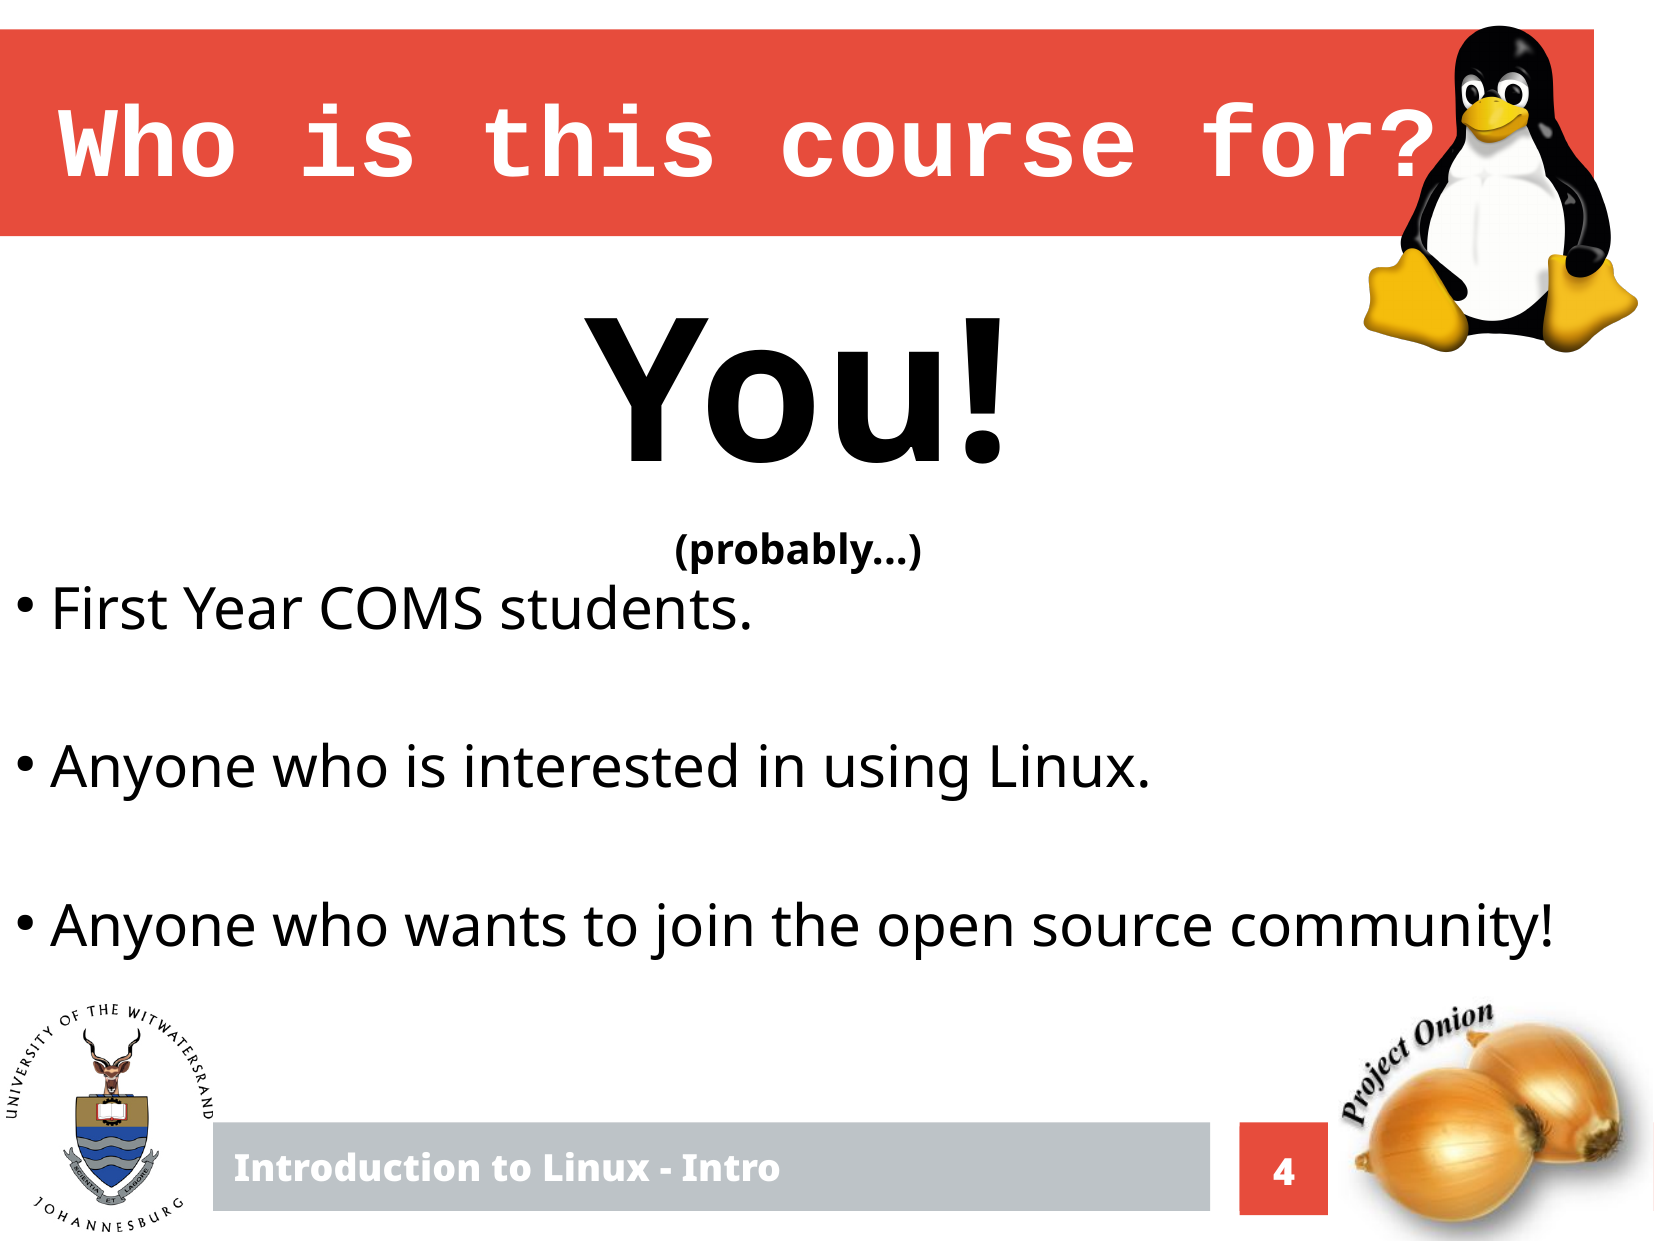

# Who is this course for?
You!
(probably...)
First Year COMS students.
Anyone who is interested in using Linux.
Anyone who wants to join the open source community!
 Introduction to Linux - Intro
4